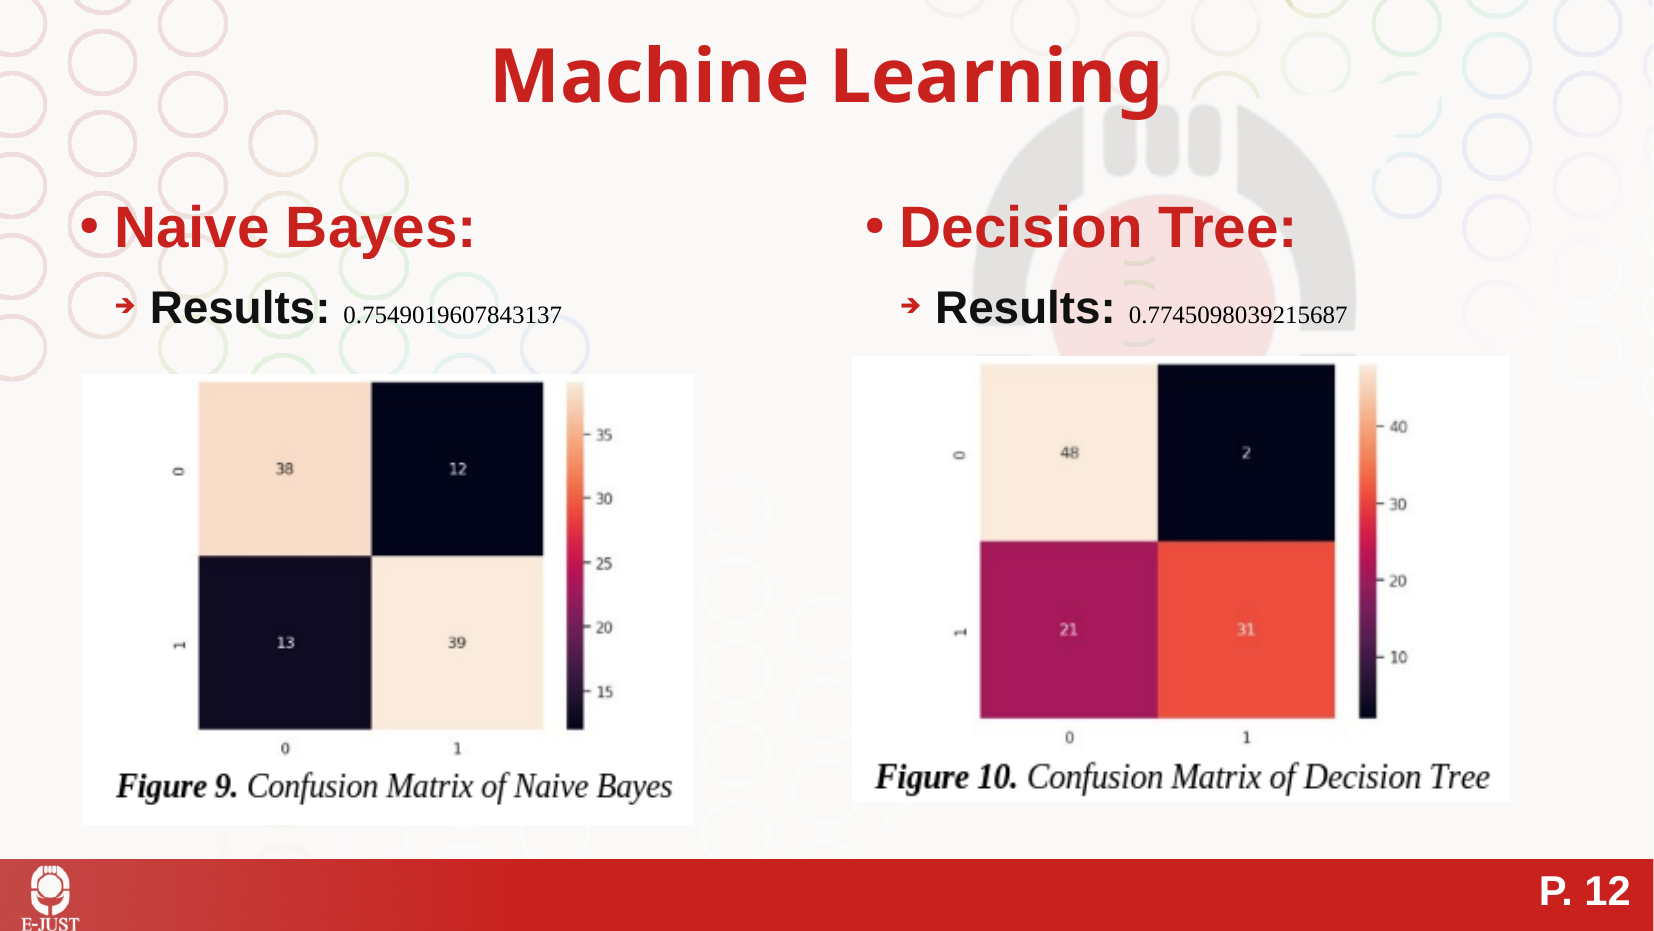

Machine Learning
Naive Bayes:
Results: 0.7549019607843137
Decision Tree:
Results: 0.7745098039215687
P.